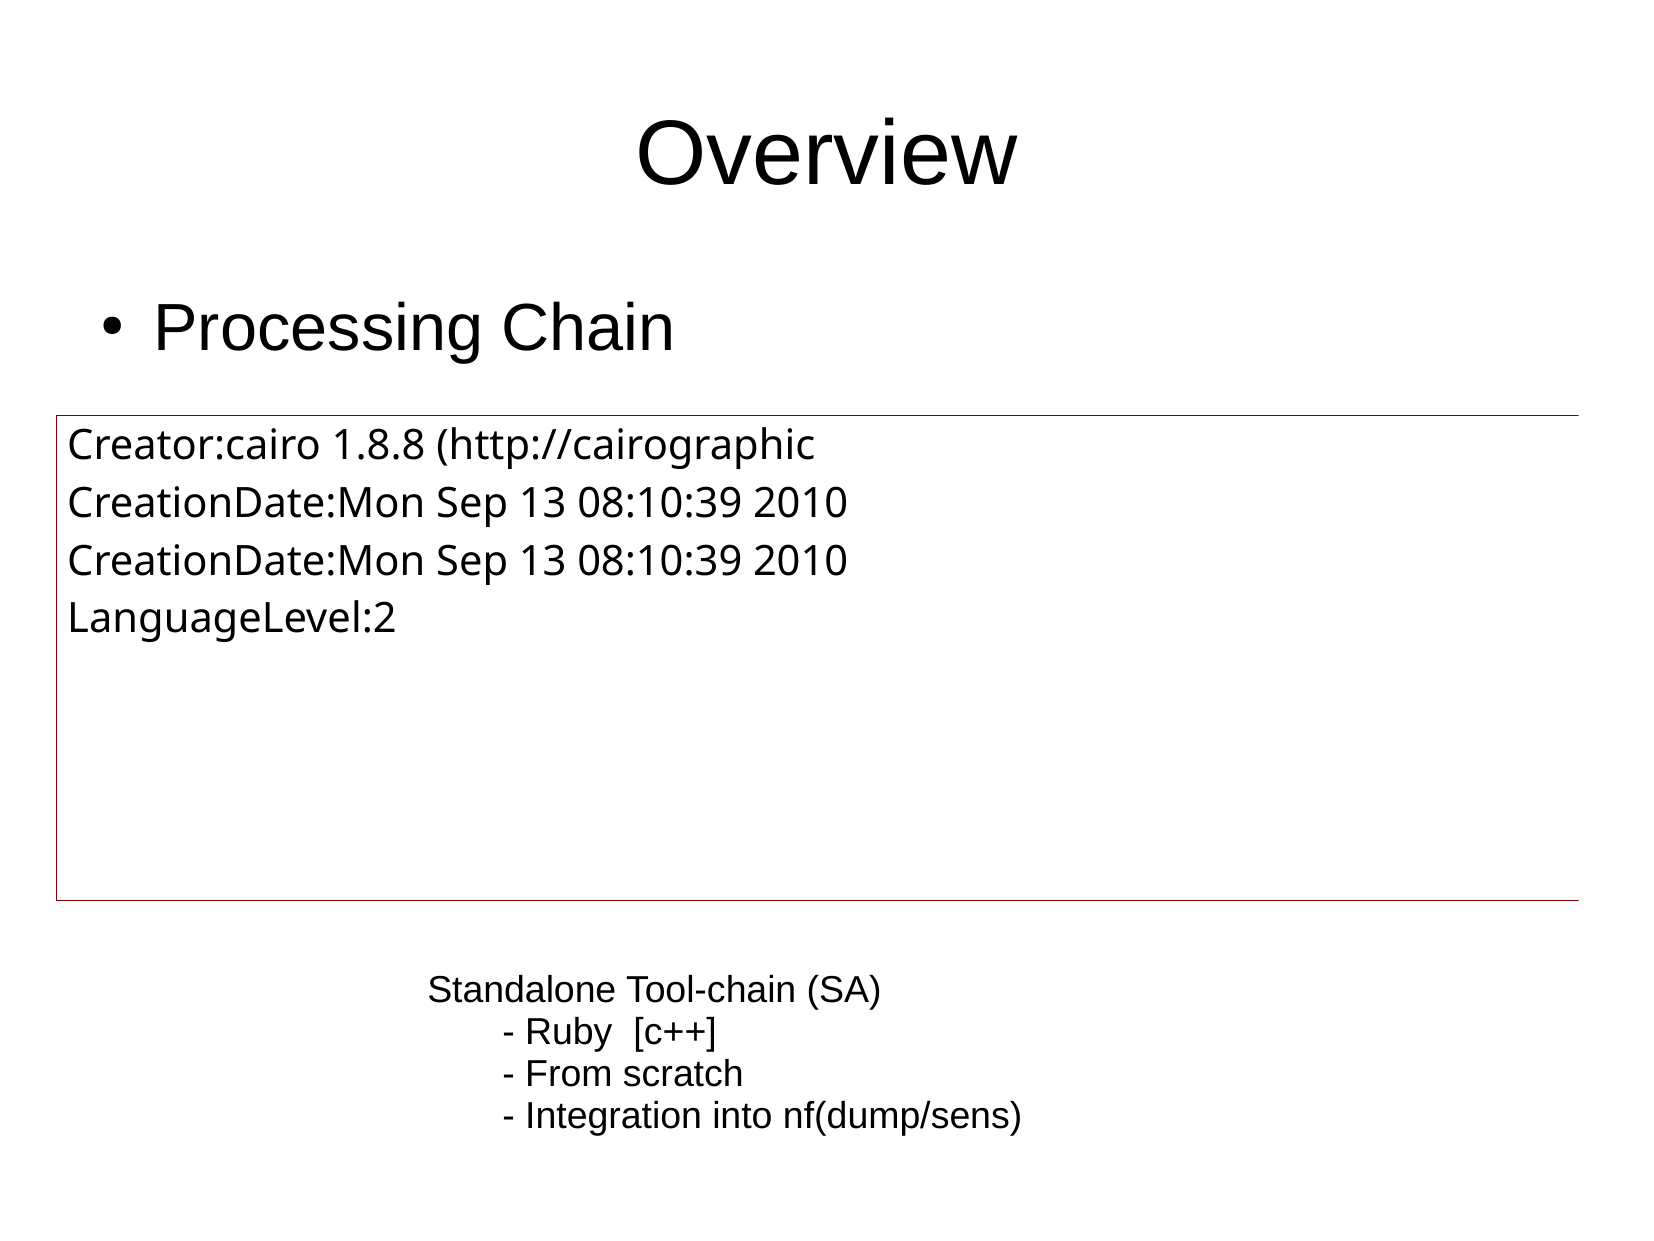

# Overview
Processing Chain
Standalone Tool-chain (SA)
	- Ruby [c++]
	- From scratch
	- Integration into nf(dump/sens)